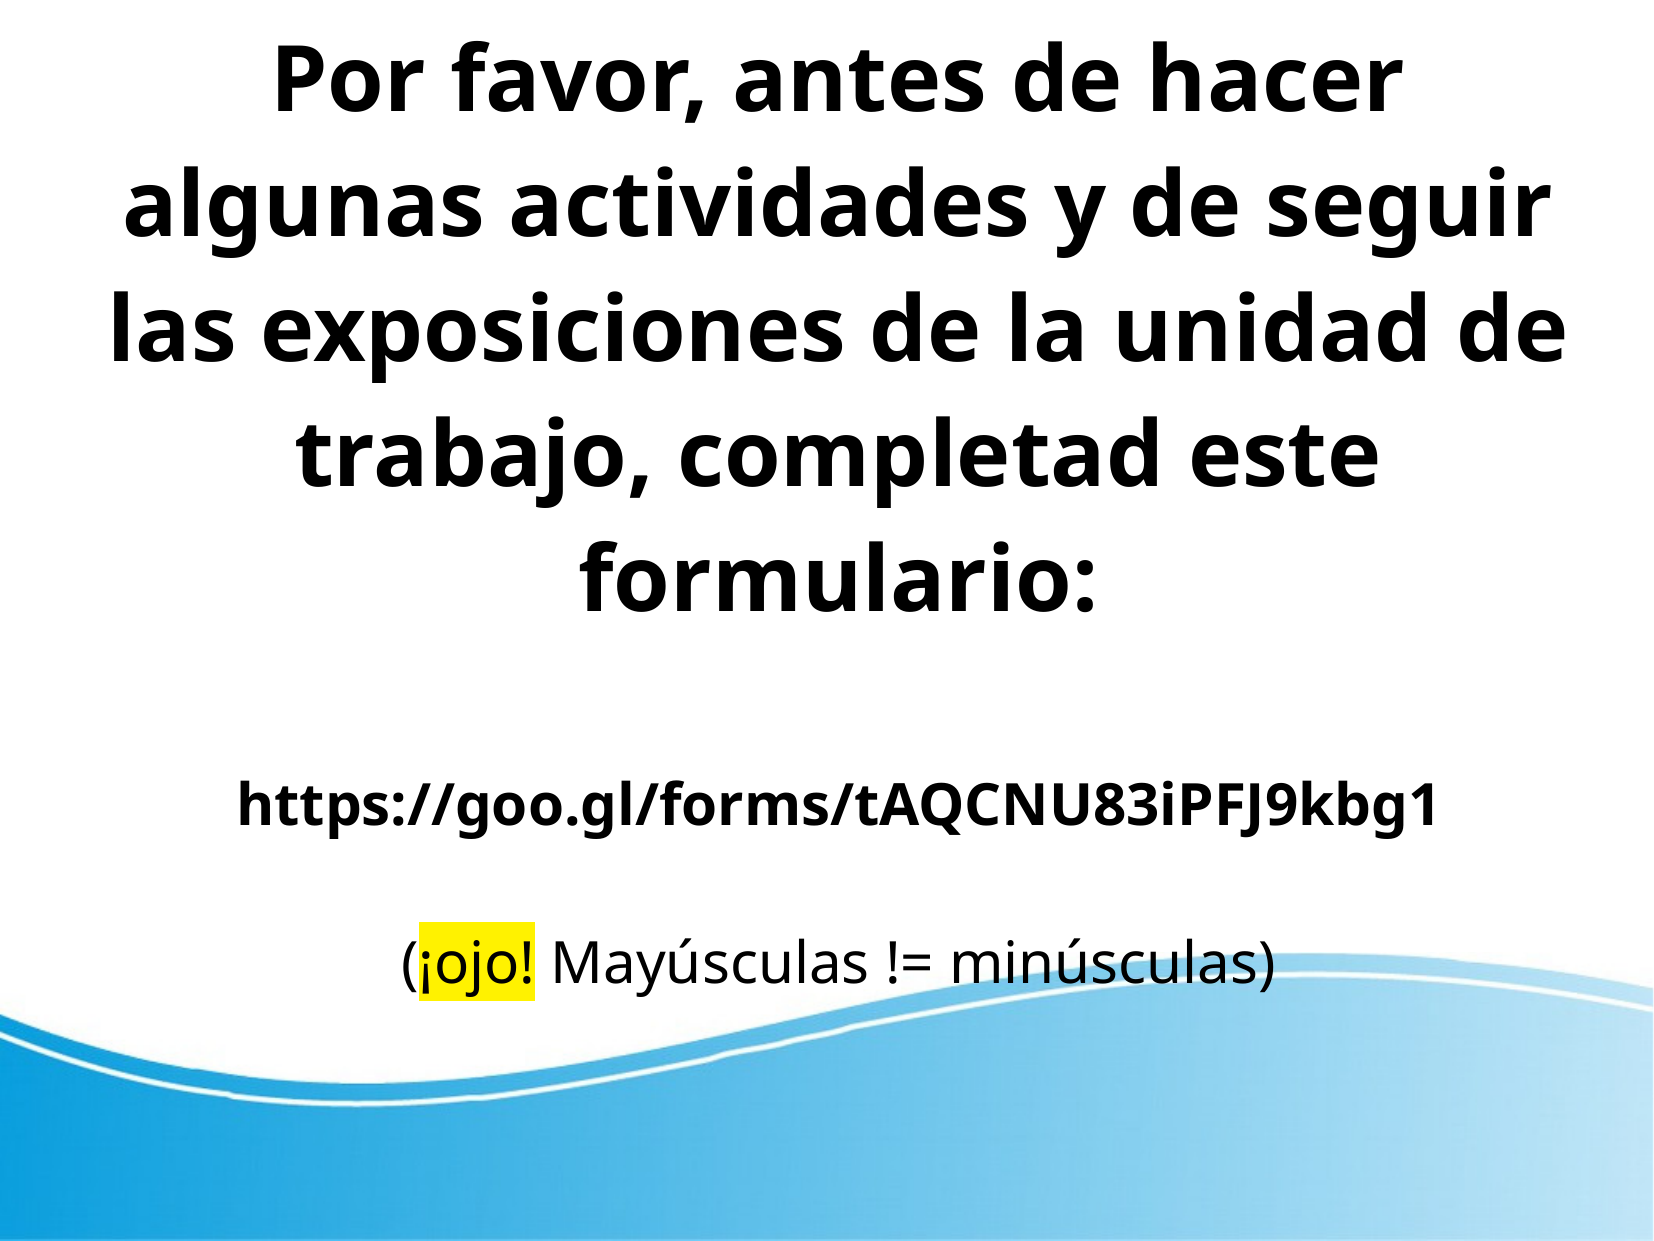

# Por favor, antes de hacer algunas actividades y de seguir las exposiciones de la unidad de trabajo, completad este formulario: https://goo.gl/forms/tAQCNU83iPFJ9kbg1 (¡ojo! Mayúsculas != minúsculas)